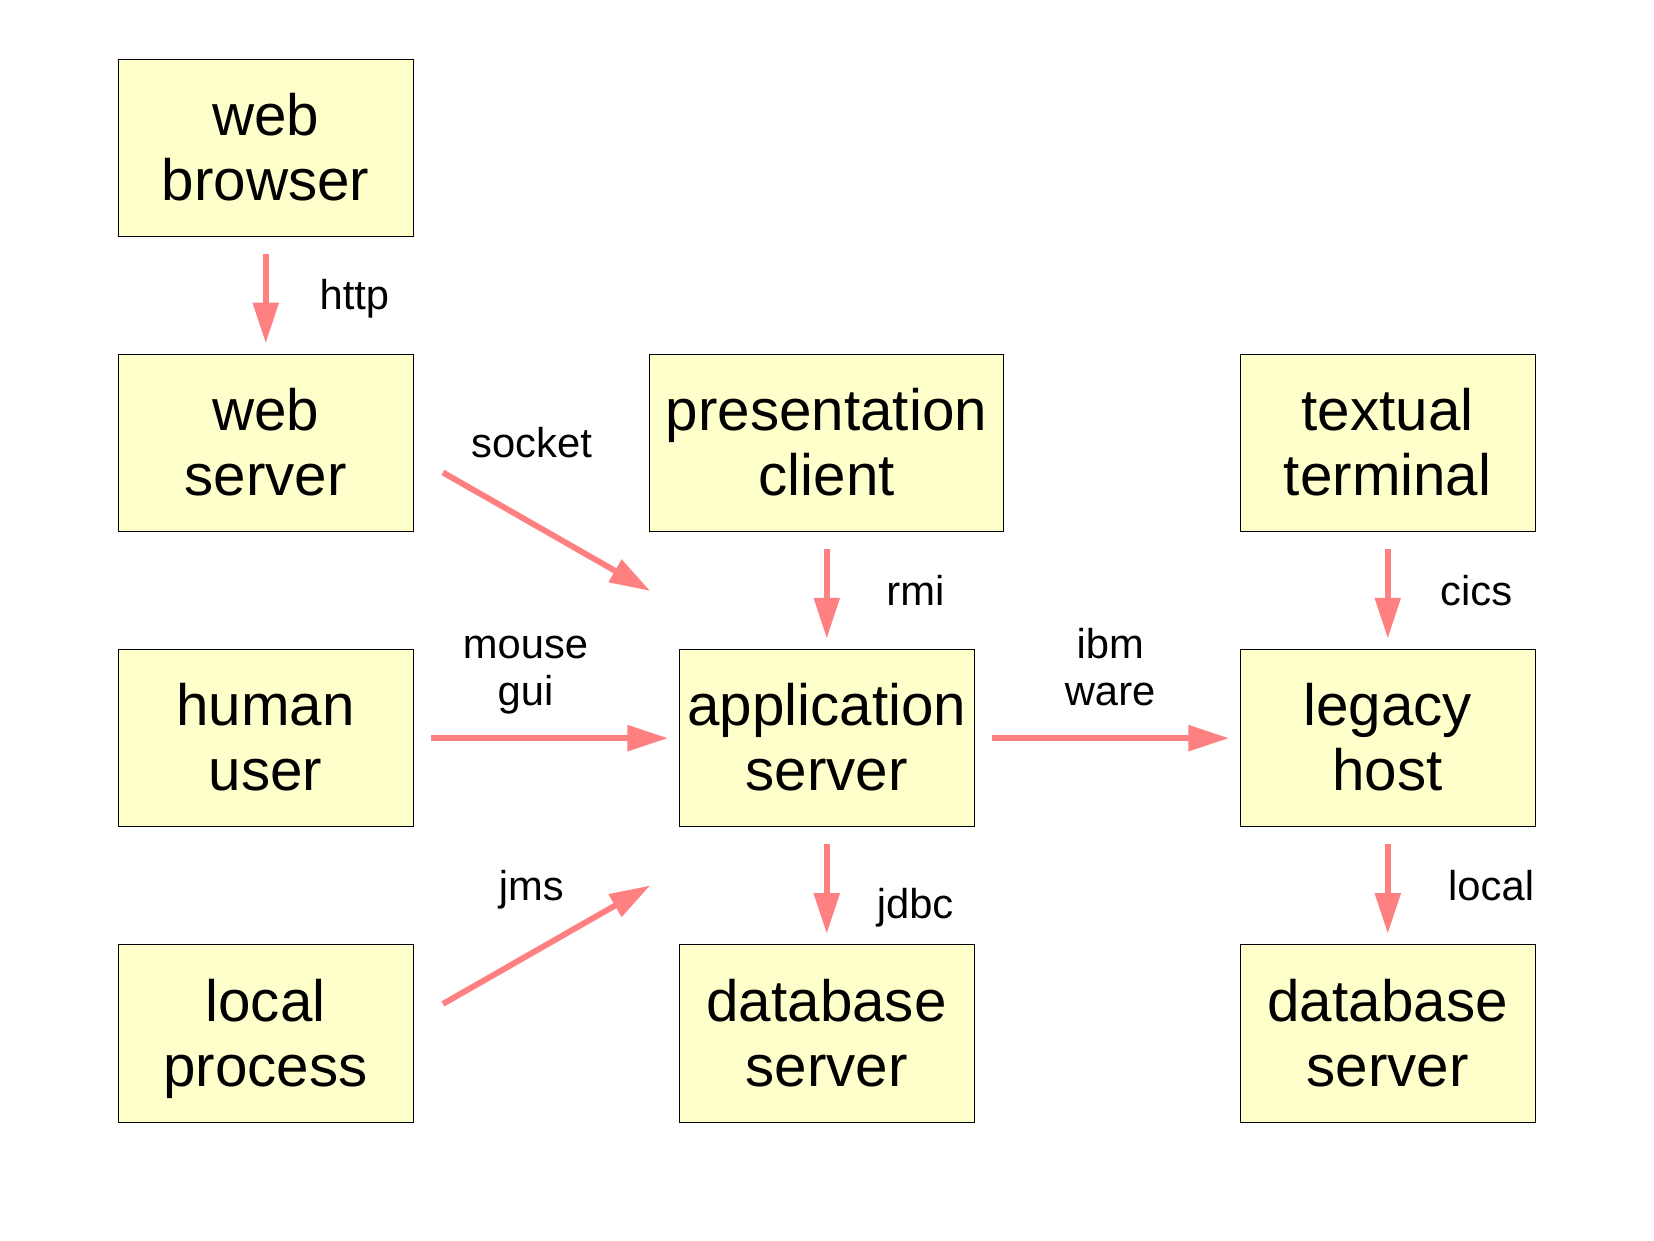

web
browser
http
web
server
socket
presentation
client
rmi
textual
terminal
cics
ibm
ware
legacy
host
local
database
server
mouse
gui
human
user
application
server
jdbc
database
server
jms
local
process